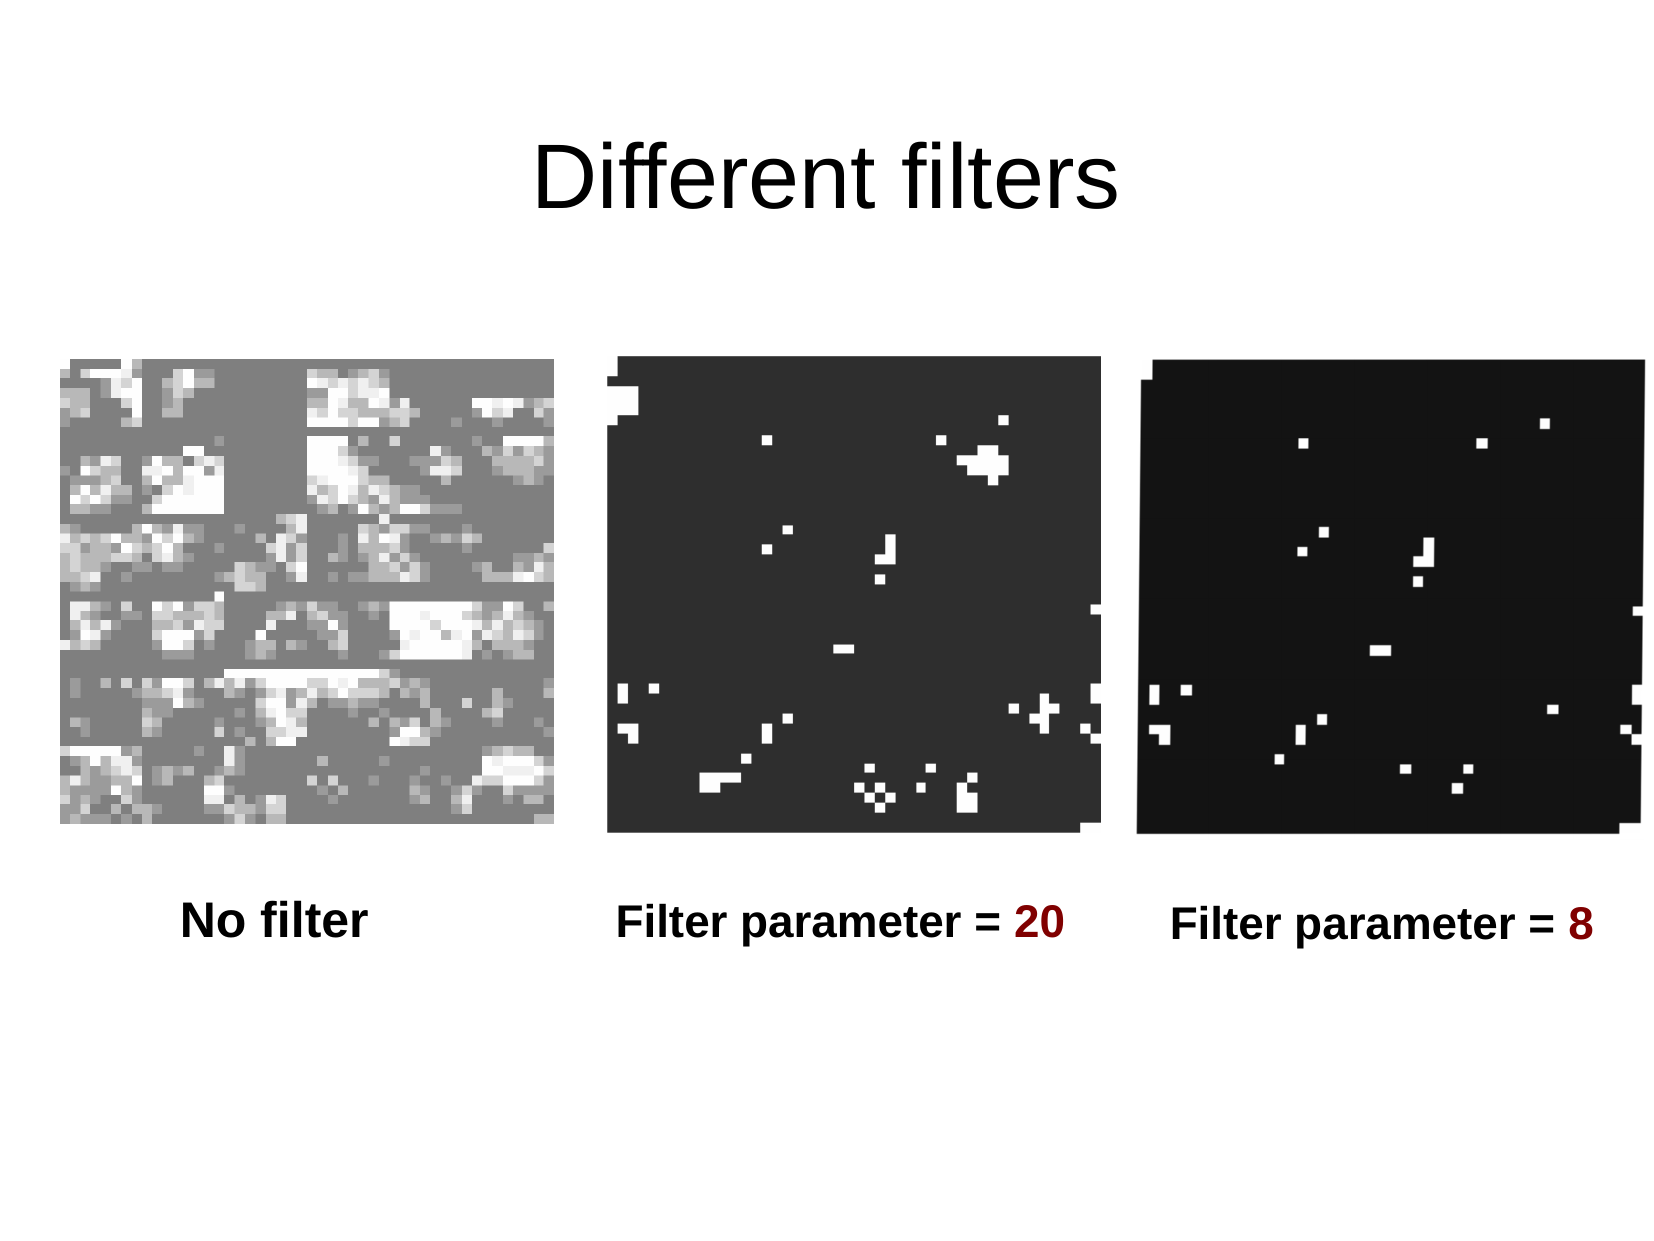

# Different filters
No filter
Filter parameter = 20
Filter parameter = 8